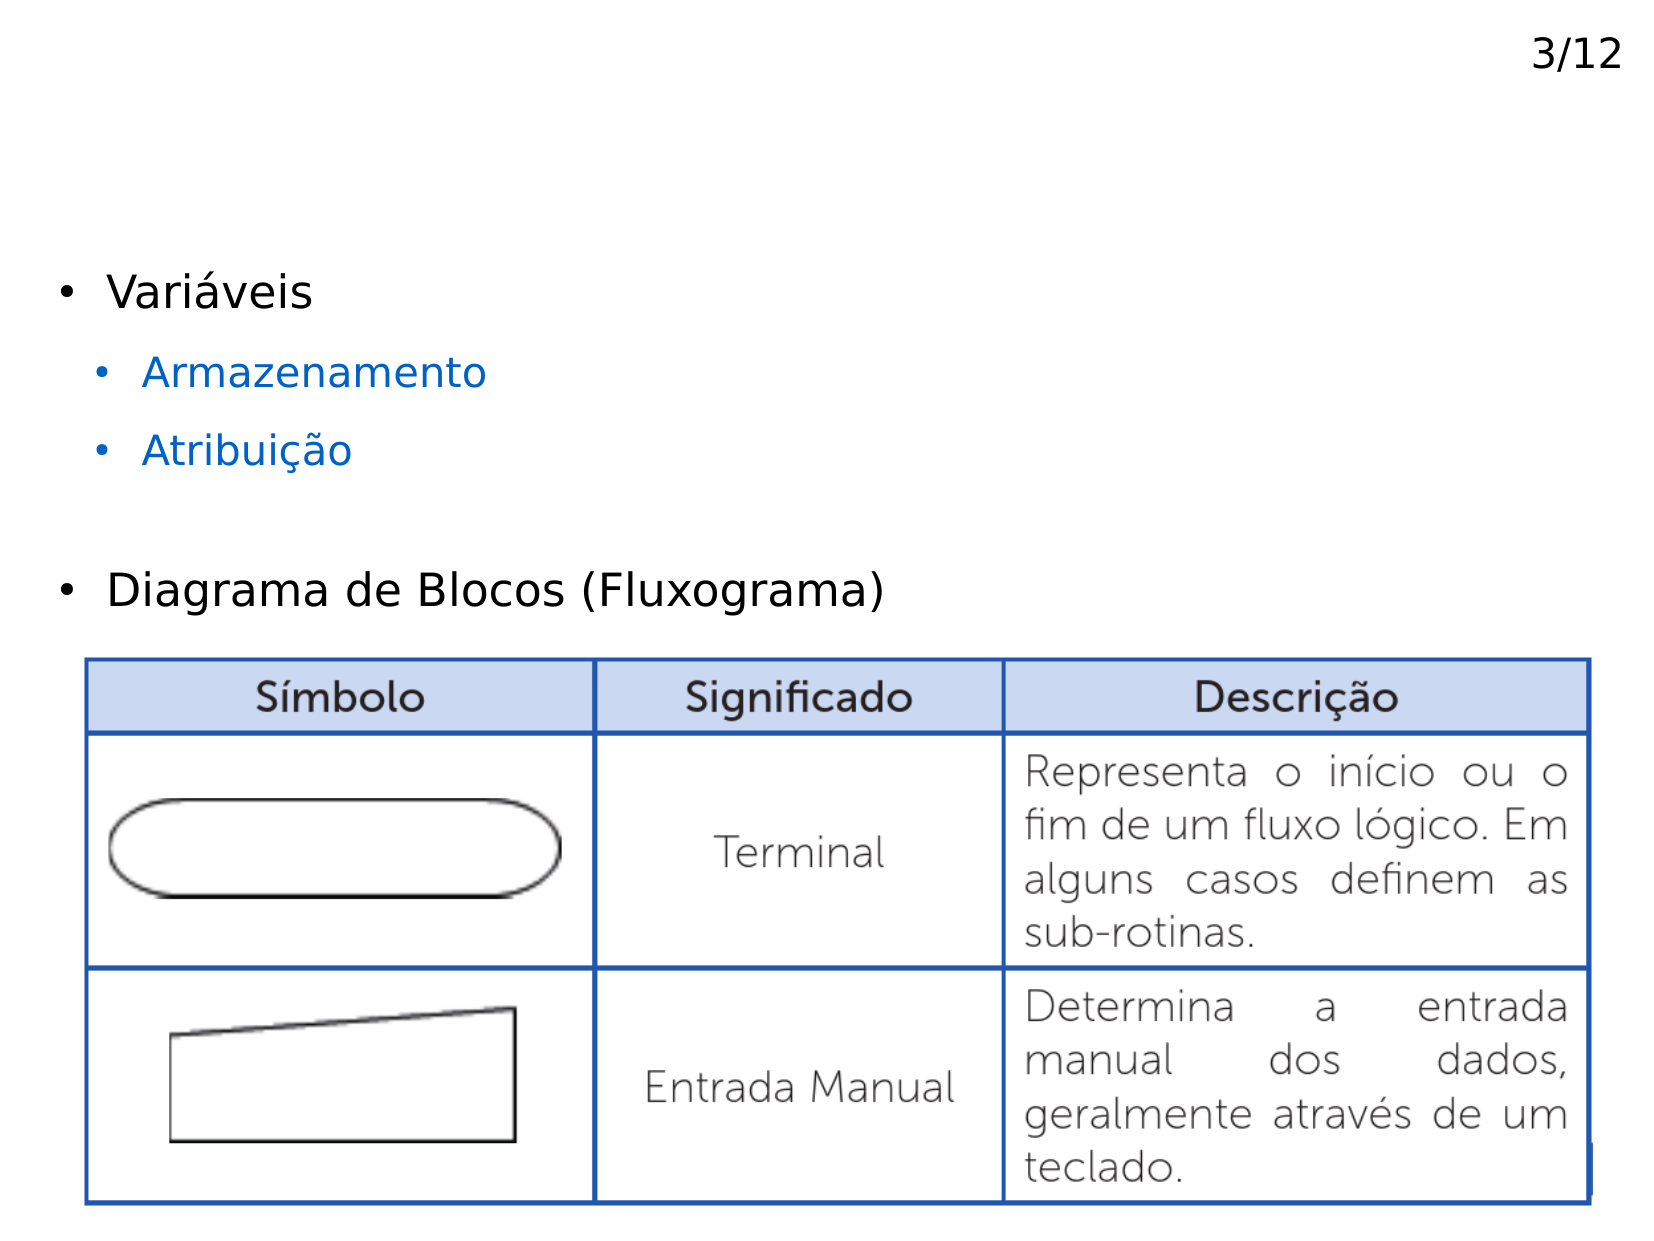

#
3
Variáveis
Armazenamento
Atribuição
Diagrama de Blocos (Fluxograma)